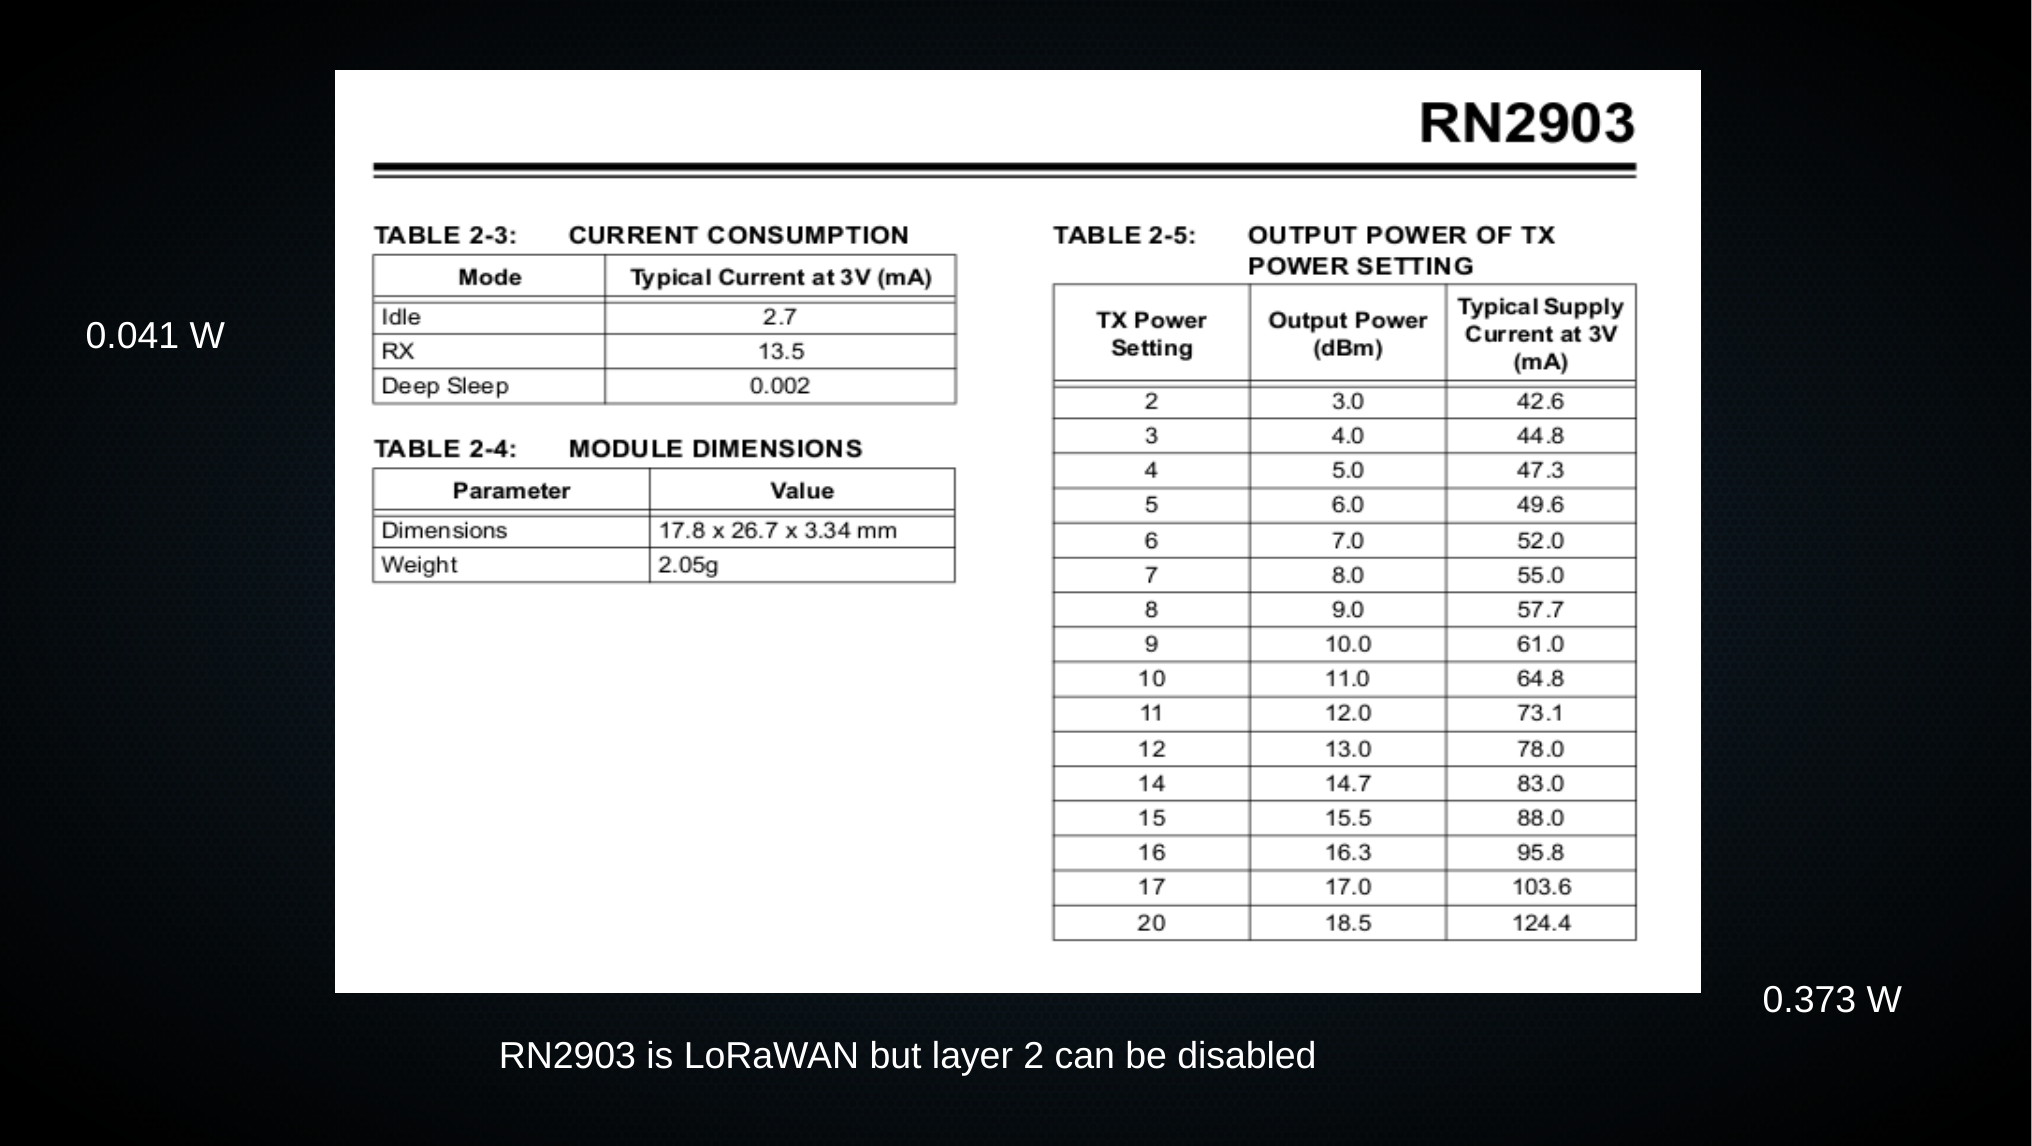

0.041 W
0.373 W
RN2903 is LoRaWAN but layer 2 can be disabled